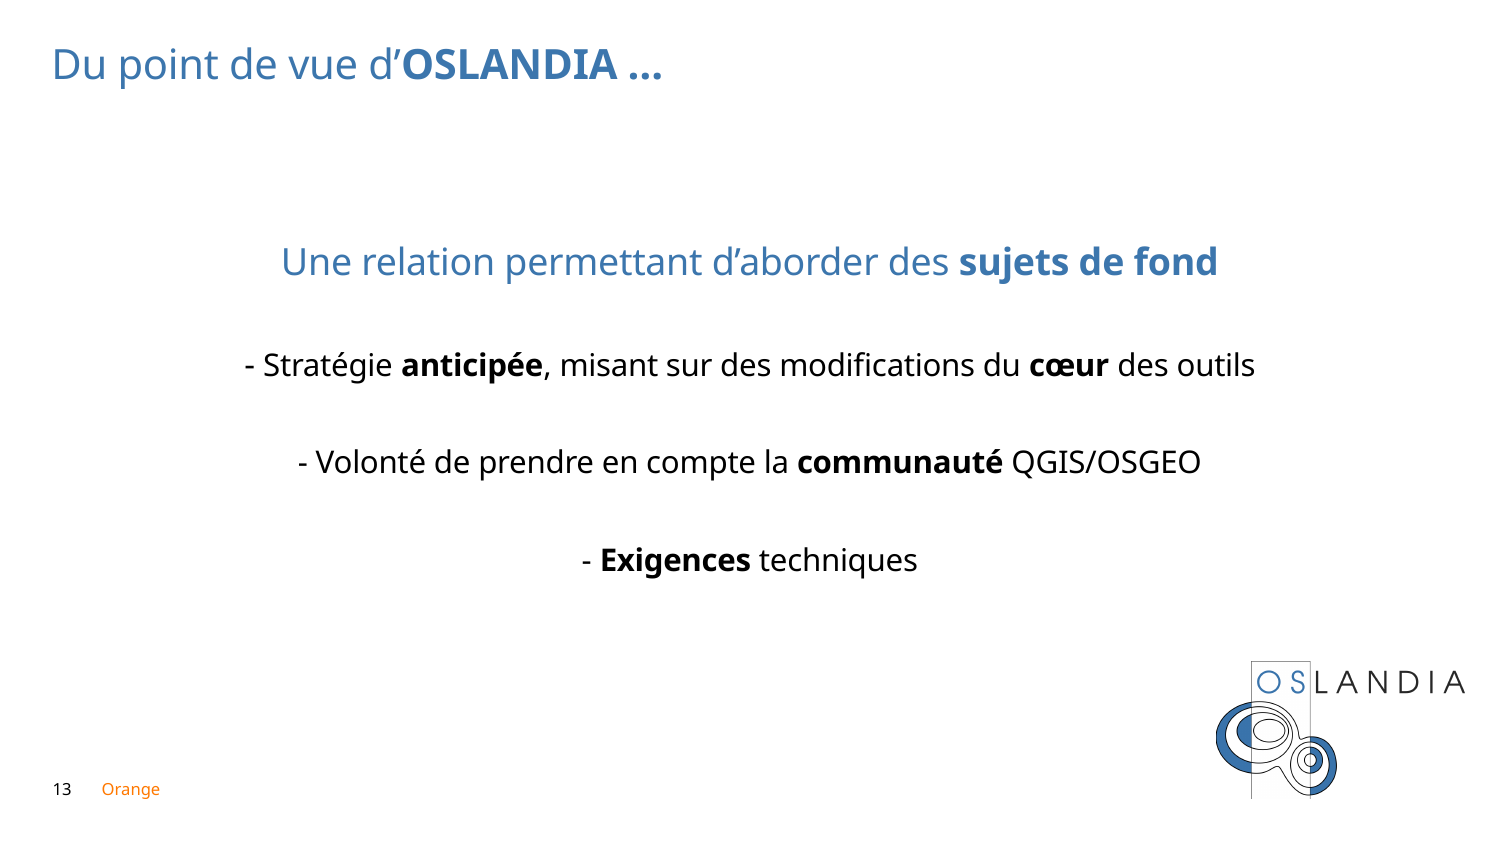

Du point de vue d’OSLANDIA …
# Une relation permettant d’aborder des sujets de fond
- Stratégie anticipée, misant sur des modifications du cœur des outils
- Volonté de prendre en compte la communauté QGIS/OSGEO
- Exigences techniques